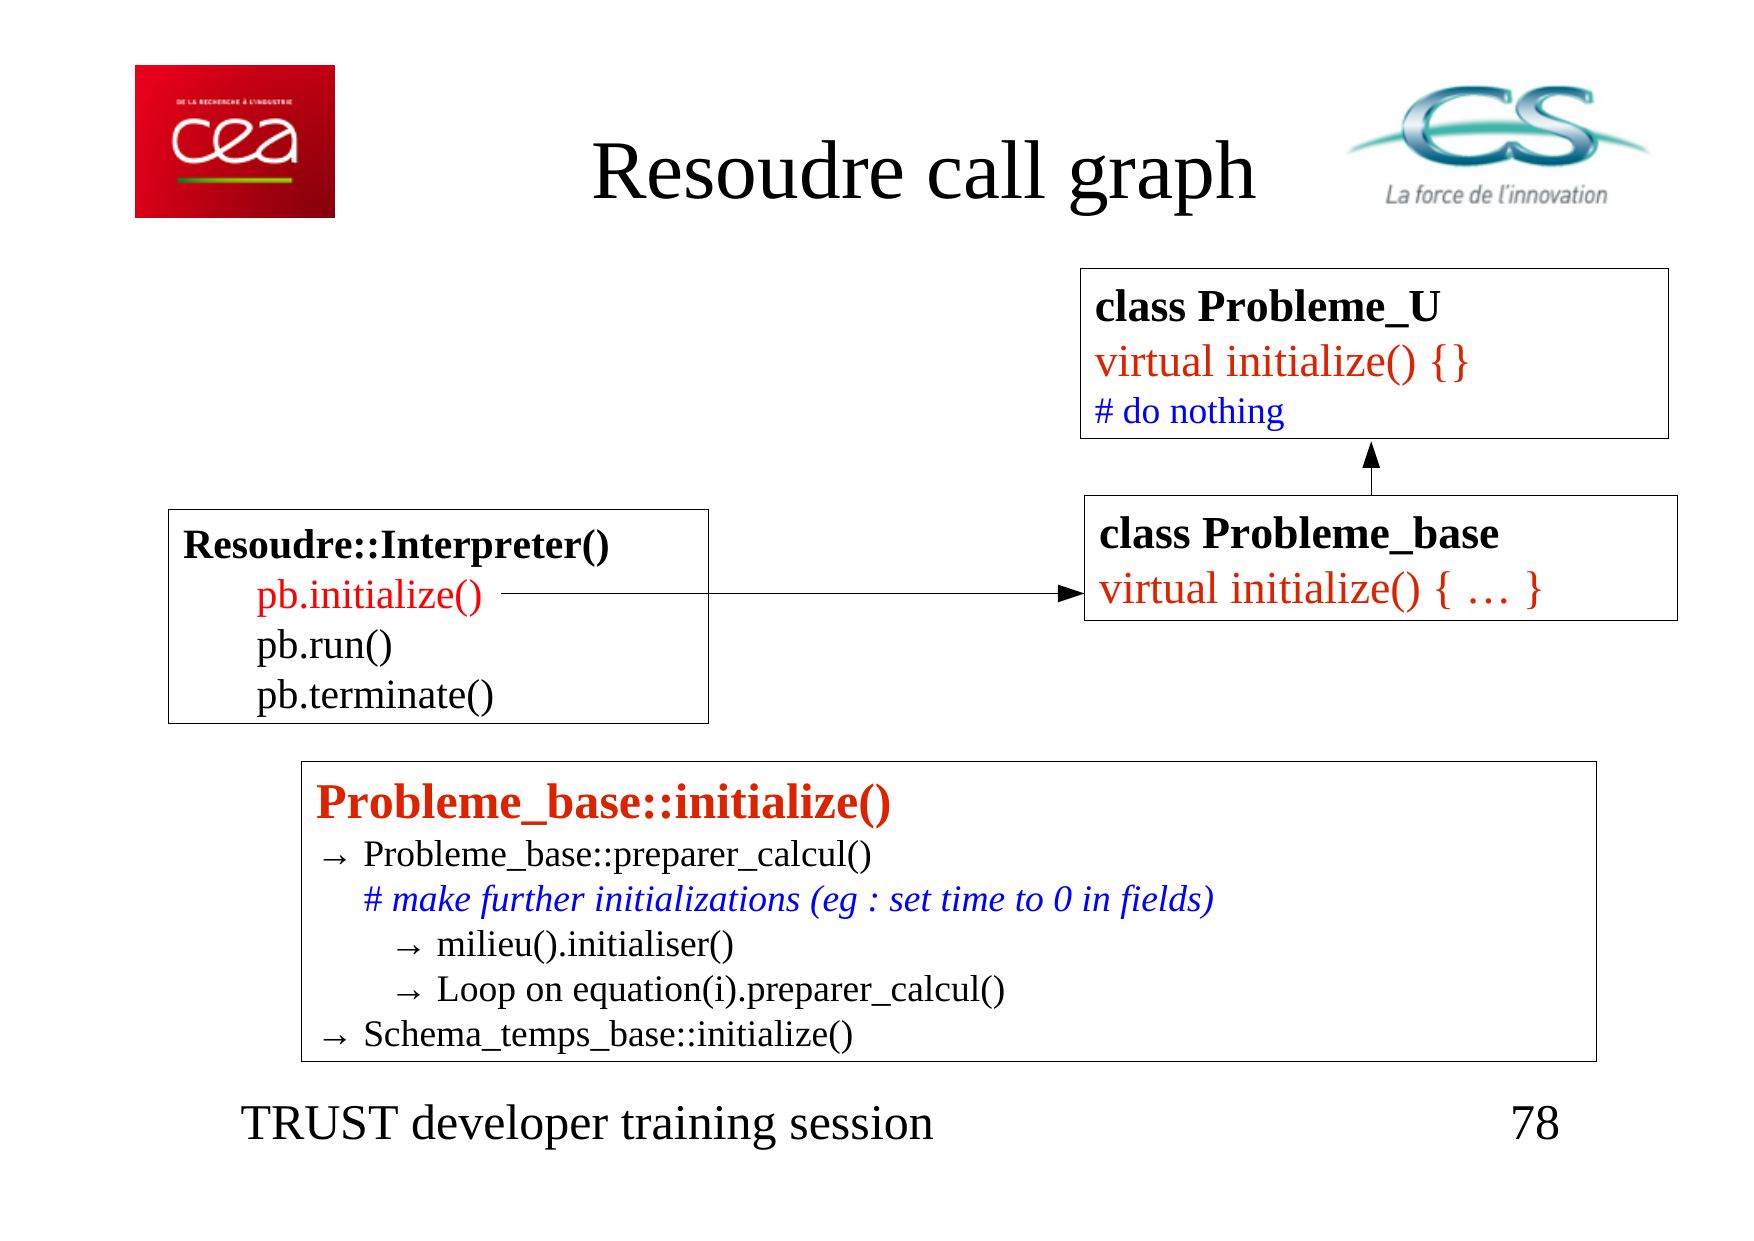

# Resoudre call graph
class Probleme_U
virtual initialize() {}
# do nothing
class Probleme_base
virtual initialize() { … }
Resoudre::Interpreter()
	pb.initialize()
	pb.run()
	pb.terminate()
Probleme_base::initialize()
→ Probleme_base::preparer_calcul()
 # make further initializations (eg : set time to 0 in fields)
	→ milieu().initialiser()
	→ Loop on equation(i).preparer_calcul()
→ Schema_temps_base::initialize()
TRUST developer training session
78